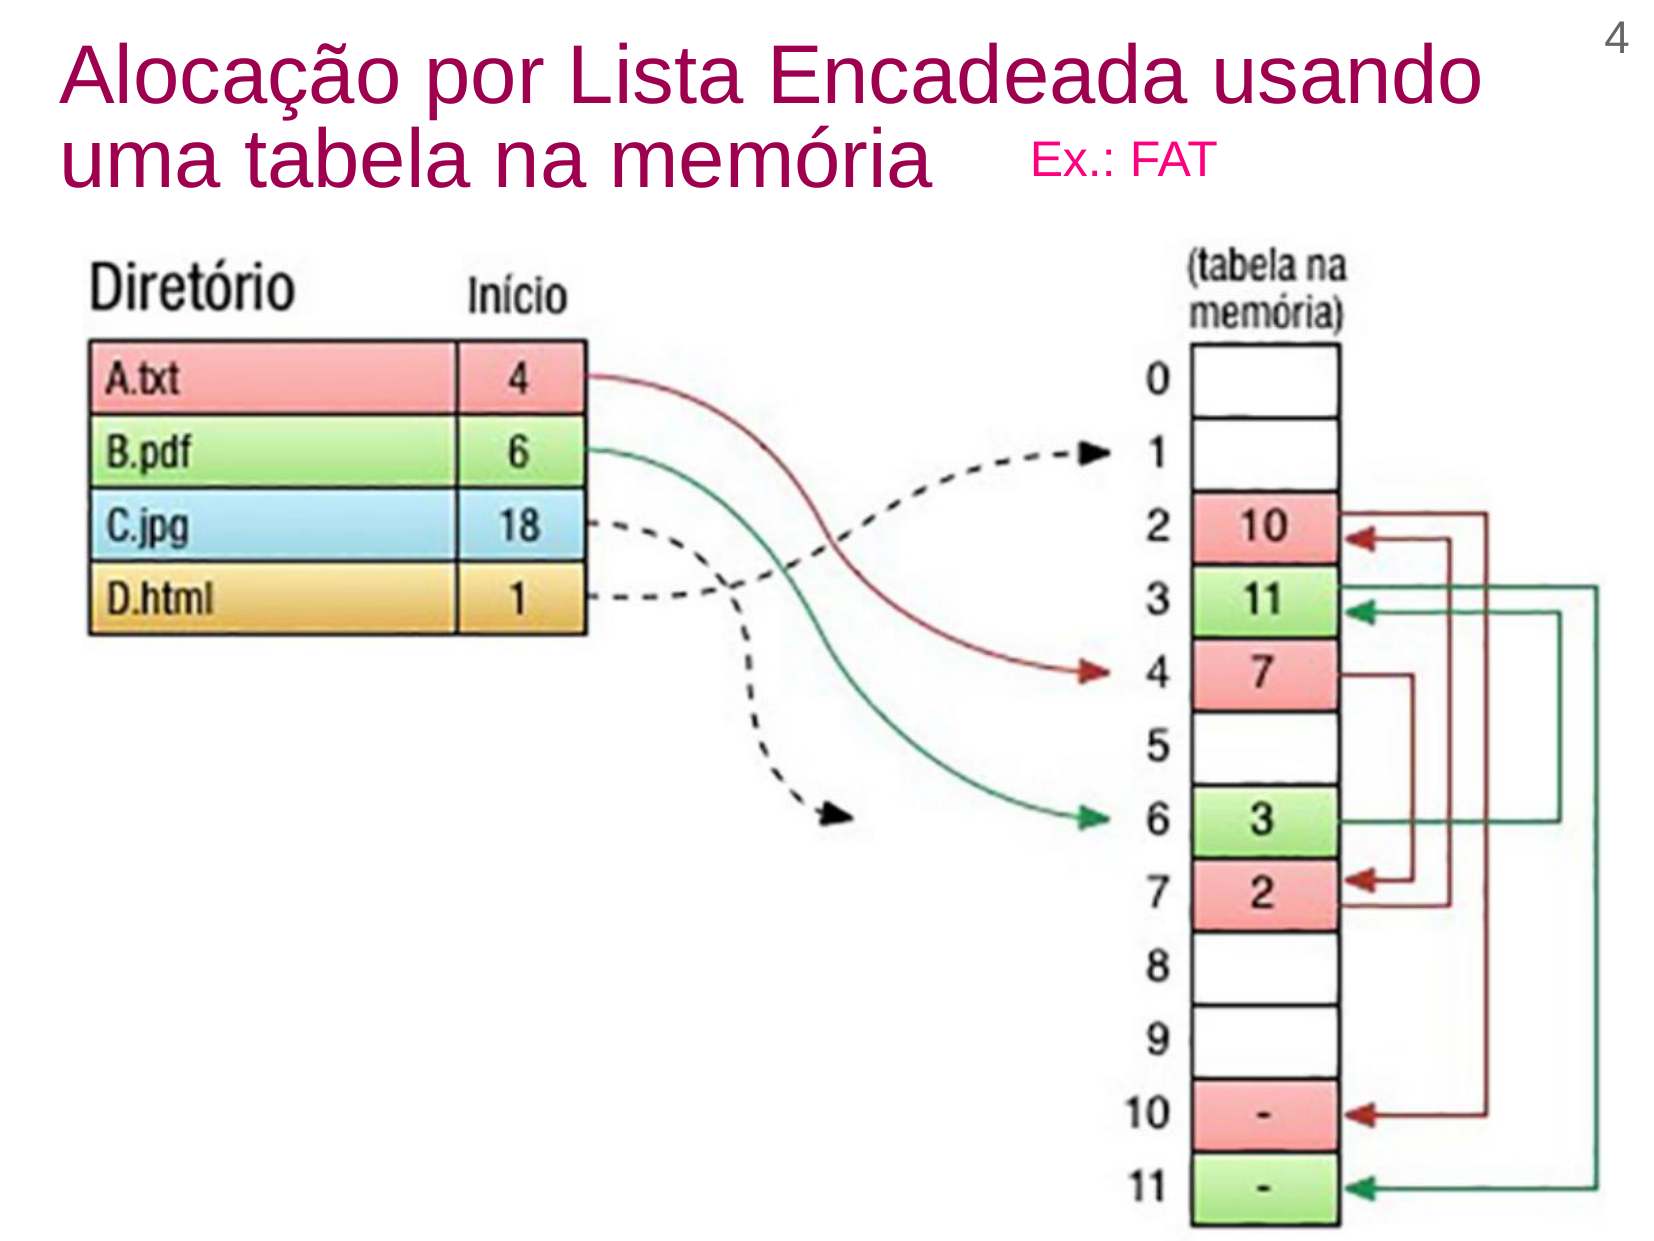

# Alocação por Lista Encadeada usando uma tabela na memória
4
Ex.: FAT